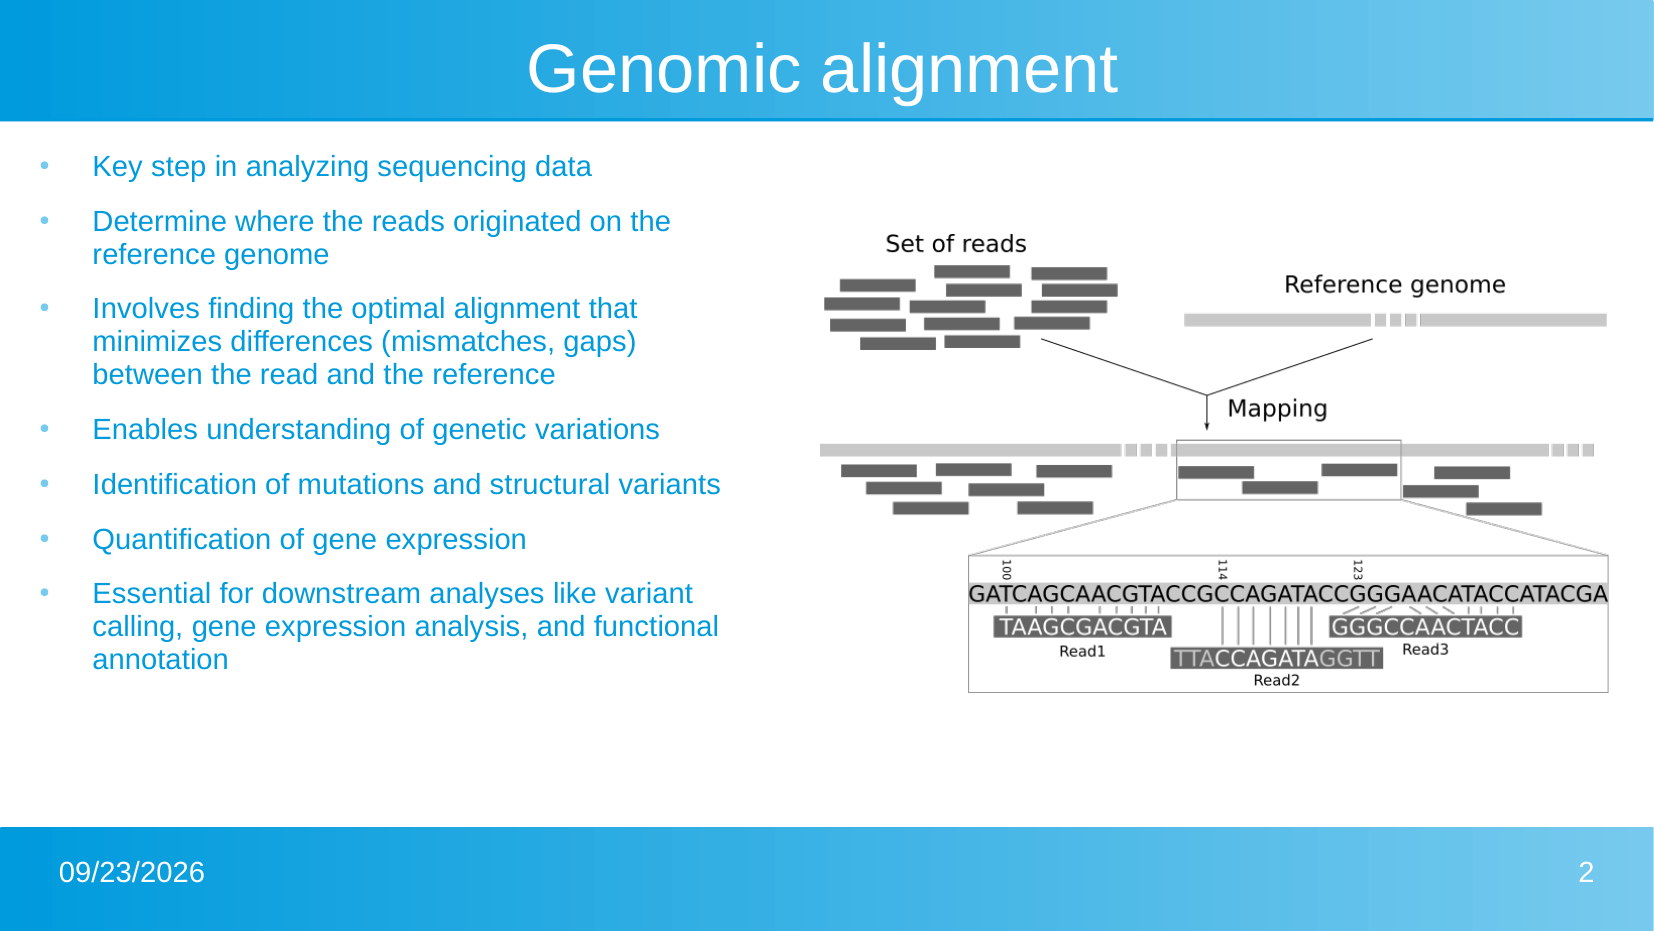

# Genomic alignment
Key step in analyzing sequencing data
Determine where the reads originated on the reference genome
Involves finding the optimal alignment that minimizes differences (mismatches, gaps) between the read and the reference
Enables understanding of genetic variations
Identification of mutations and structural variants
Quantification of gene expression
Essential for downstream analyses like variant calling, gene expression analysis, and functional annotation
2